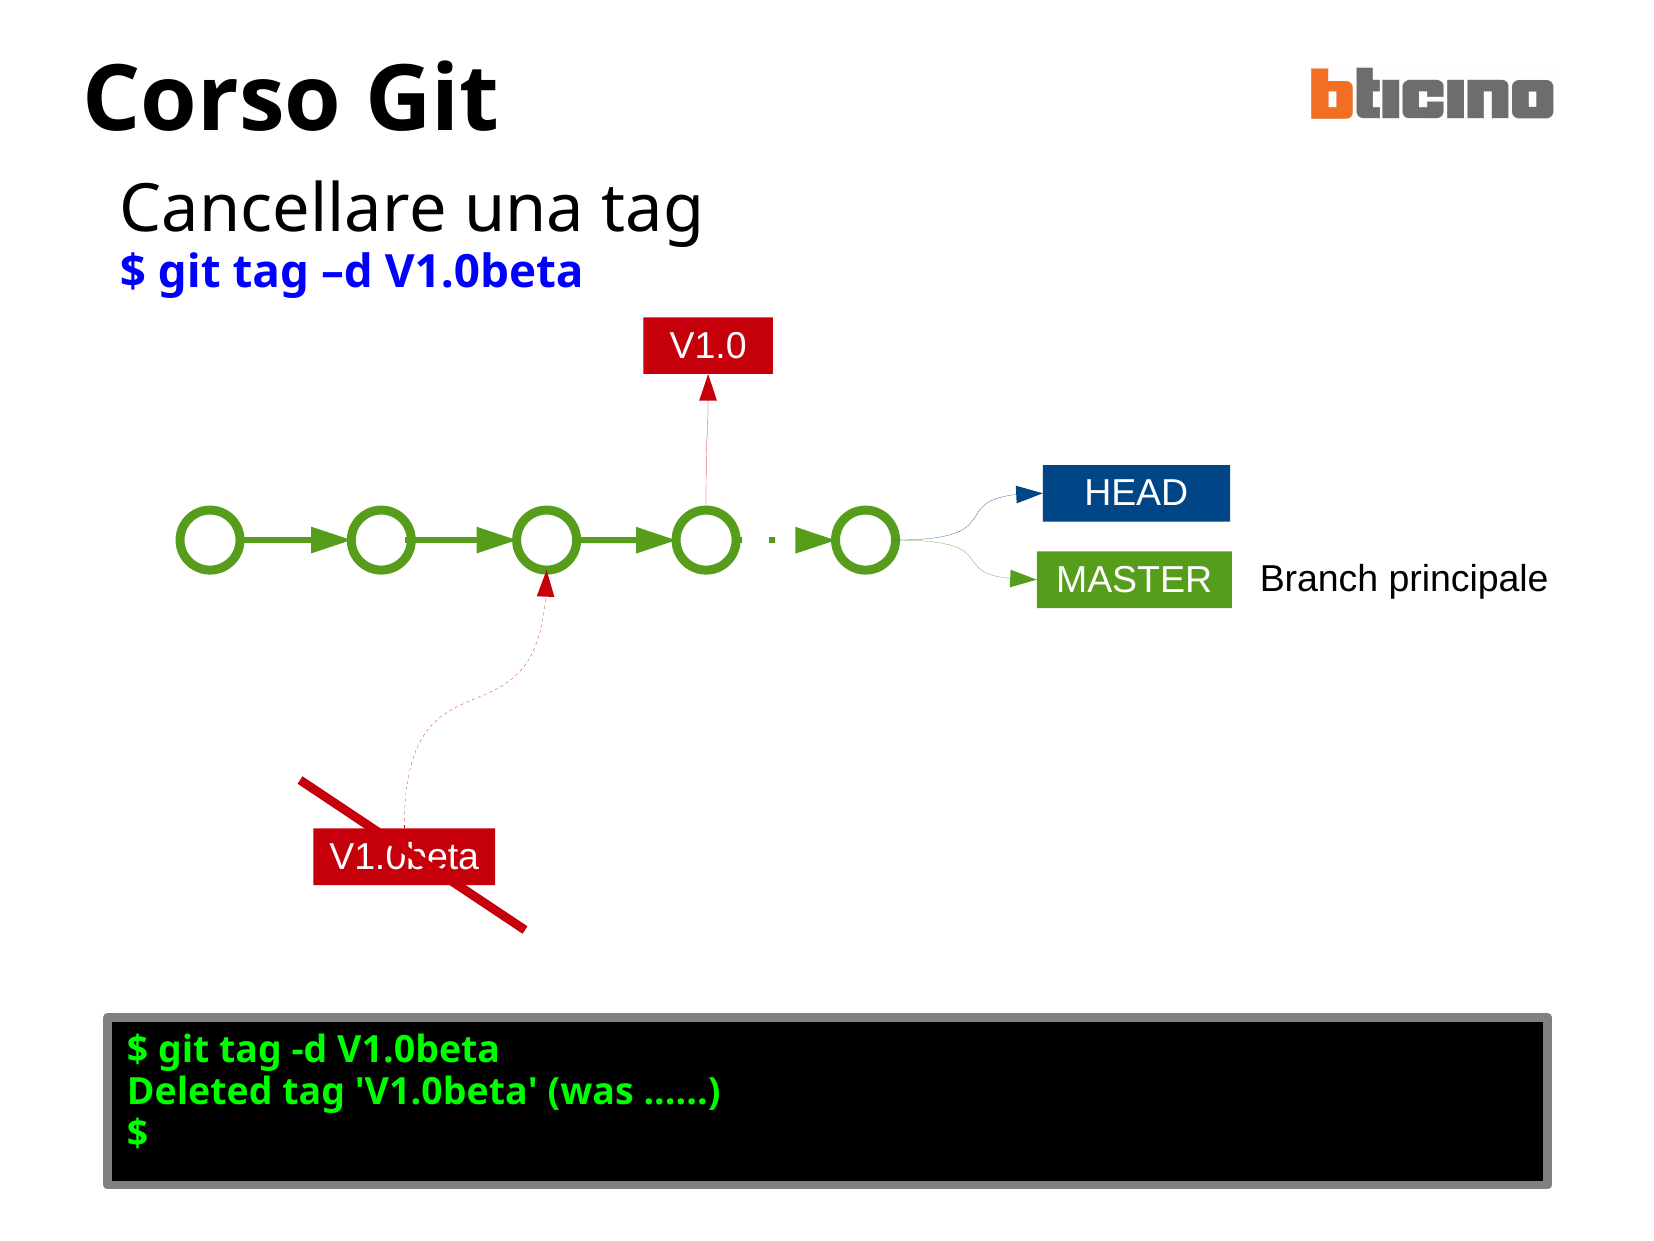

# Corso Git
Cancellare una tag
$ git tag –d V1.0beta
V1.0
HEAD
Branch principale
MASTER
V1.0beta
$ git tag -d V1.0beta
Deleted tag 'V1.0beta' (was ......)
$